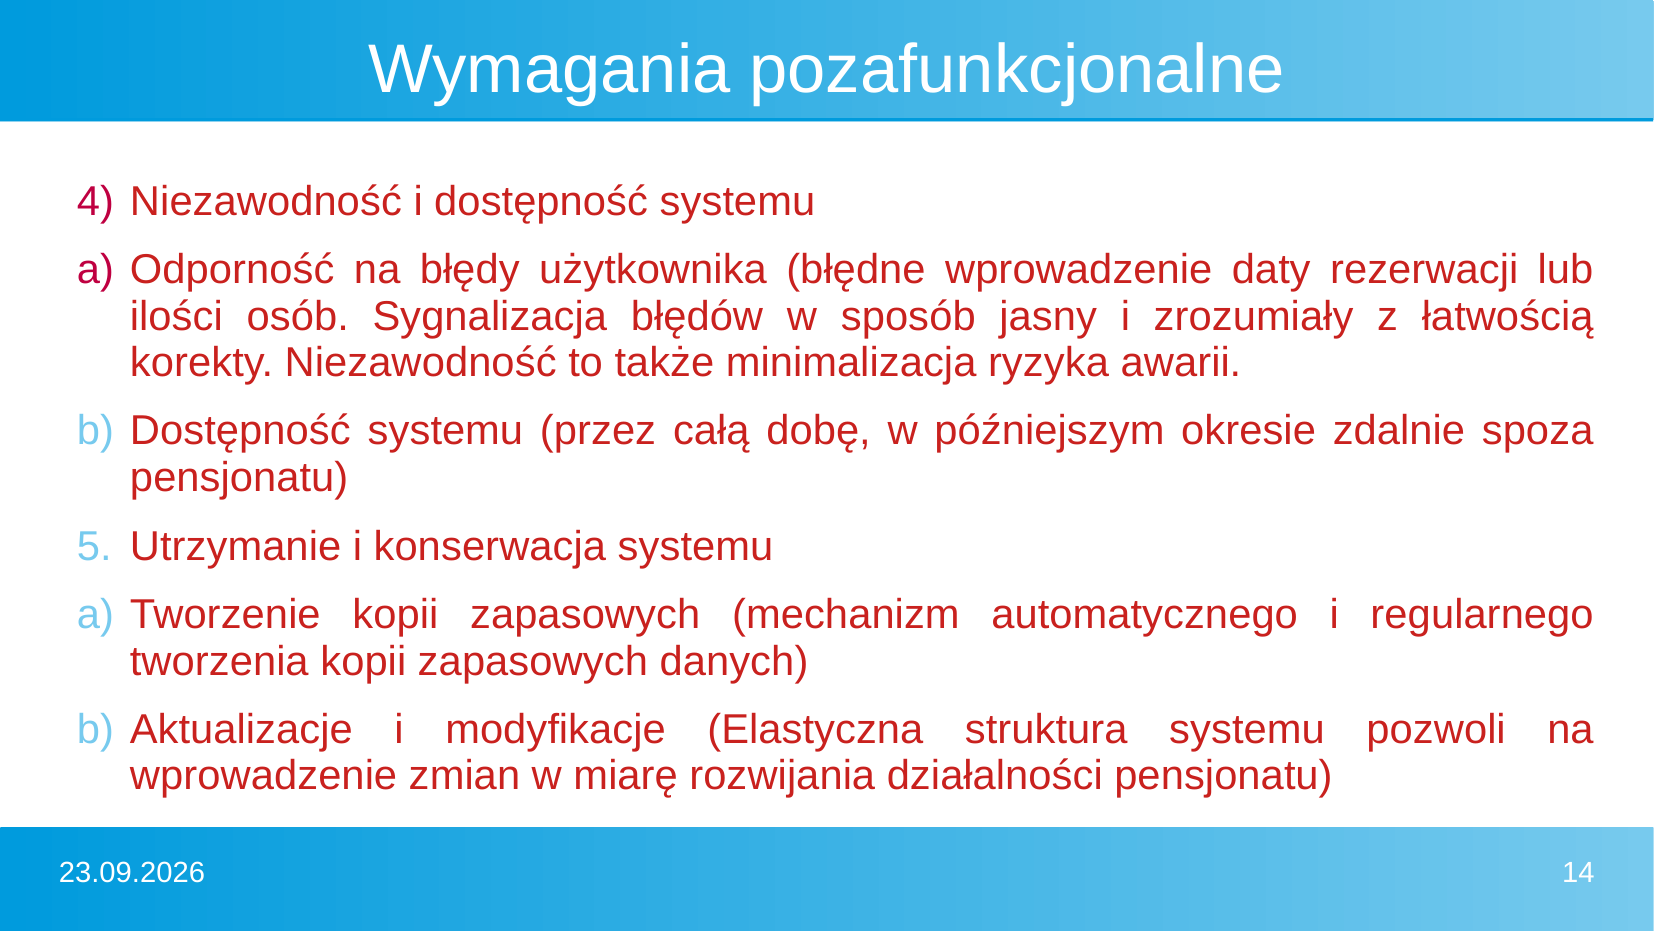

# Wymagania pozafunkcjonalne
Niezawodność i dostępność systemu
Odporność na błędy użytkownika (błędne wprowadzenie daty rezerwacji lub ilości osób. Sygnalizacja błędów w sposób jasny i zrozumiały z łatwością korekty. Niezawodność to także minimalizacja ryzyka awarii.
Dostępność systemu (przez całą dobę, w późniejszym okresie zdalnie spoza pensjonatu)
Utrzymanie i konserwacja systemu
Tworzenie kopii zapasowych (mechanizm automatycznego i regularnego tworzenia kopii zapasowych danych)
Aktualizacje i modyfikacje (Elastyczna struktura systemu pozwoli na wprowadzenie zmian w miarę rozwijania działalności pensjonatu)
14